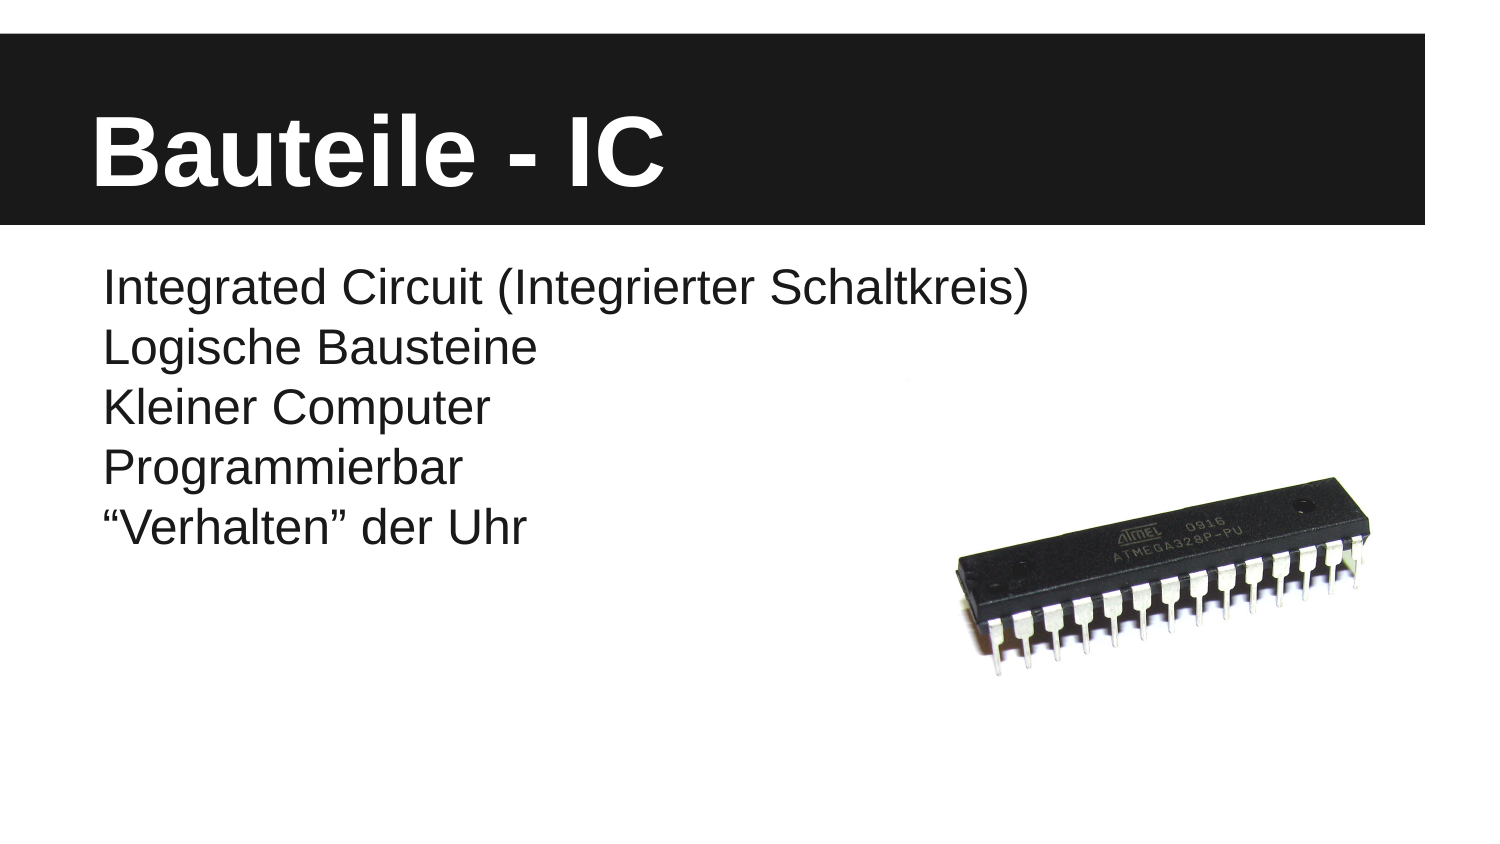

# Bauteile - IC
Integrated Circuit (Integrierter Schaltkreis)
Logische Bausteine
Kleiner Computer
Programmierbar
“Verhalten” der Uhr